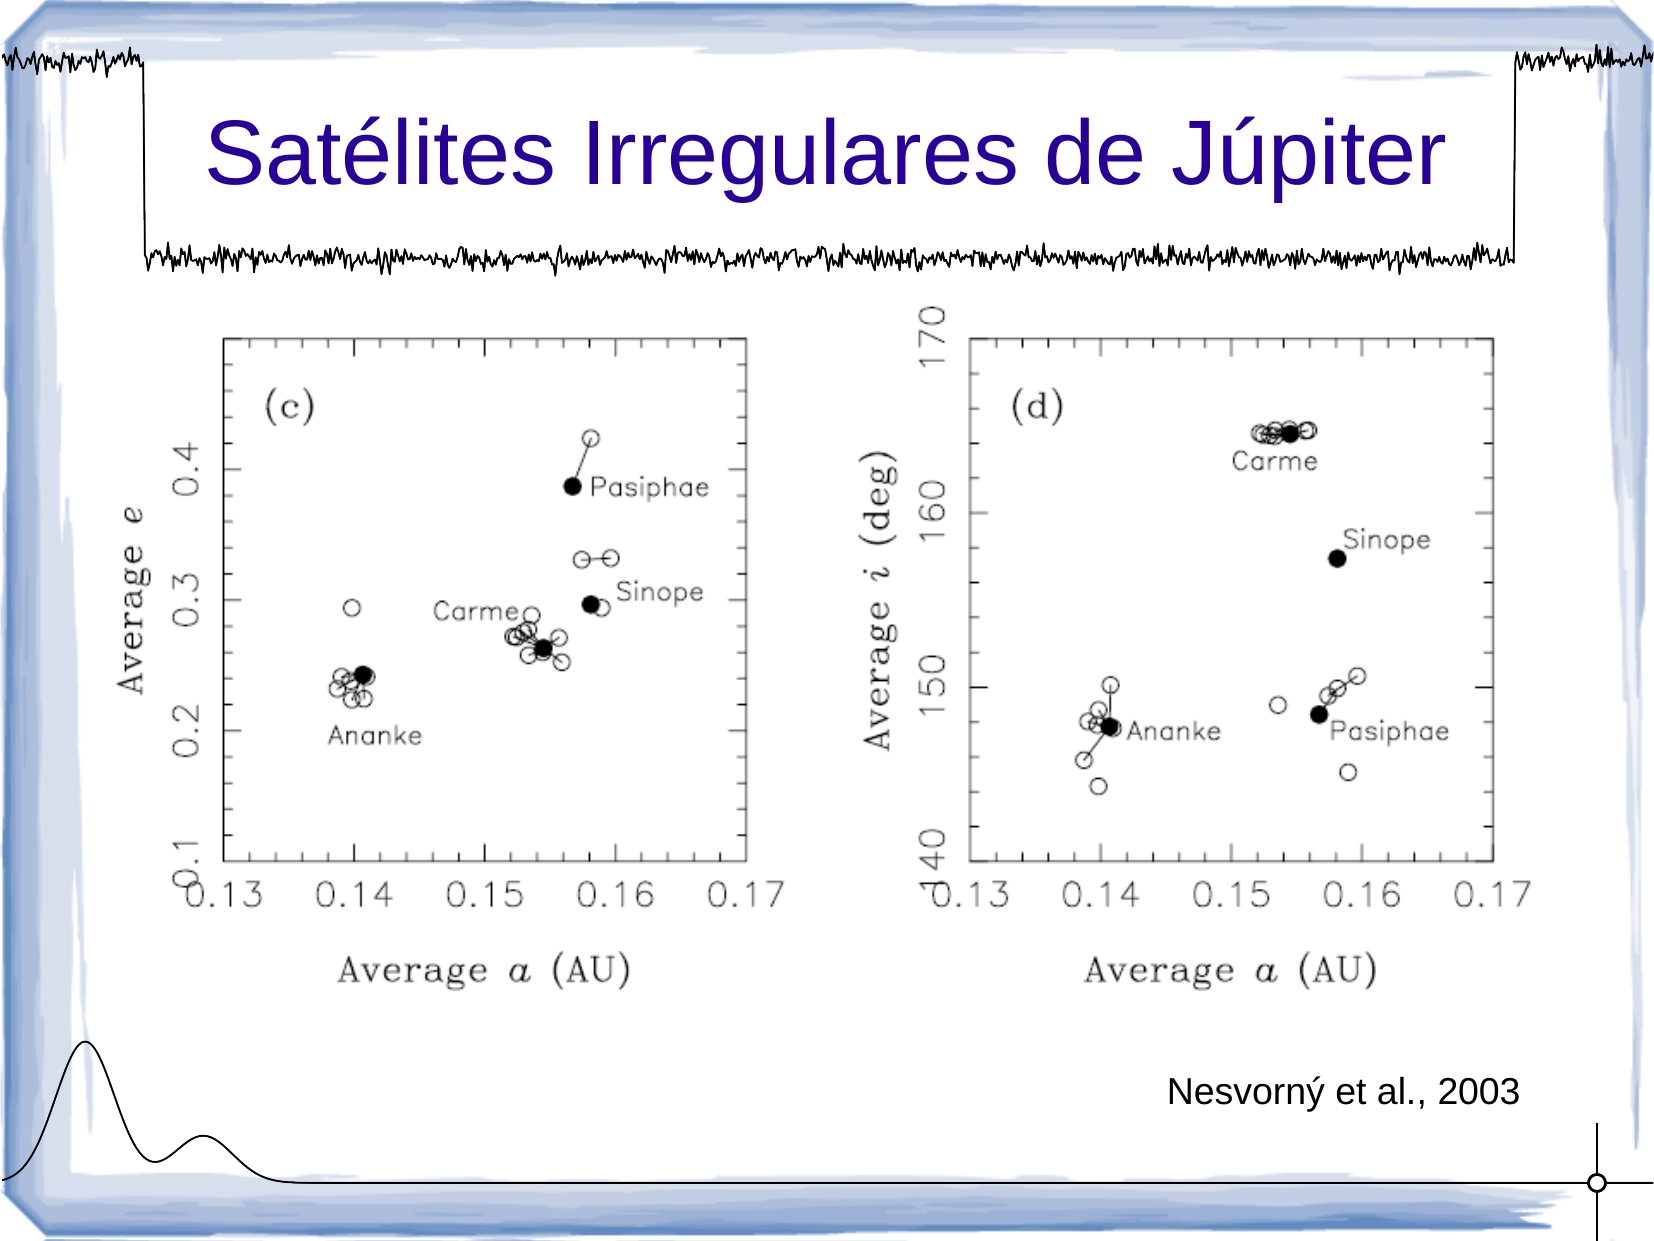

# Satélites Irregulares de Júpiter
Nesvorný et al., 2003